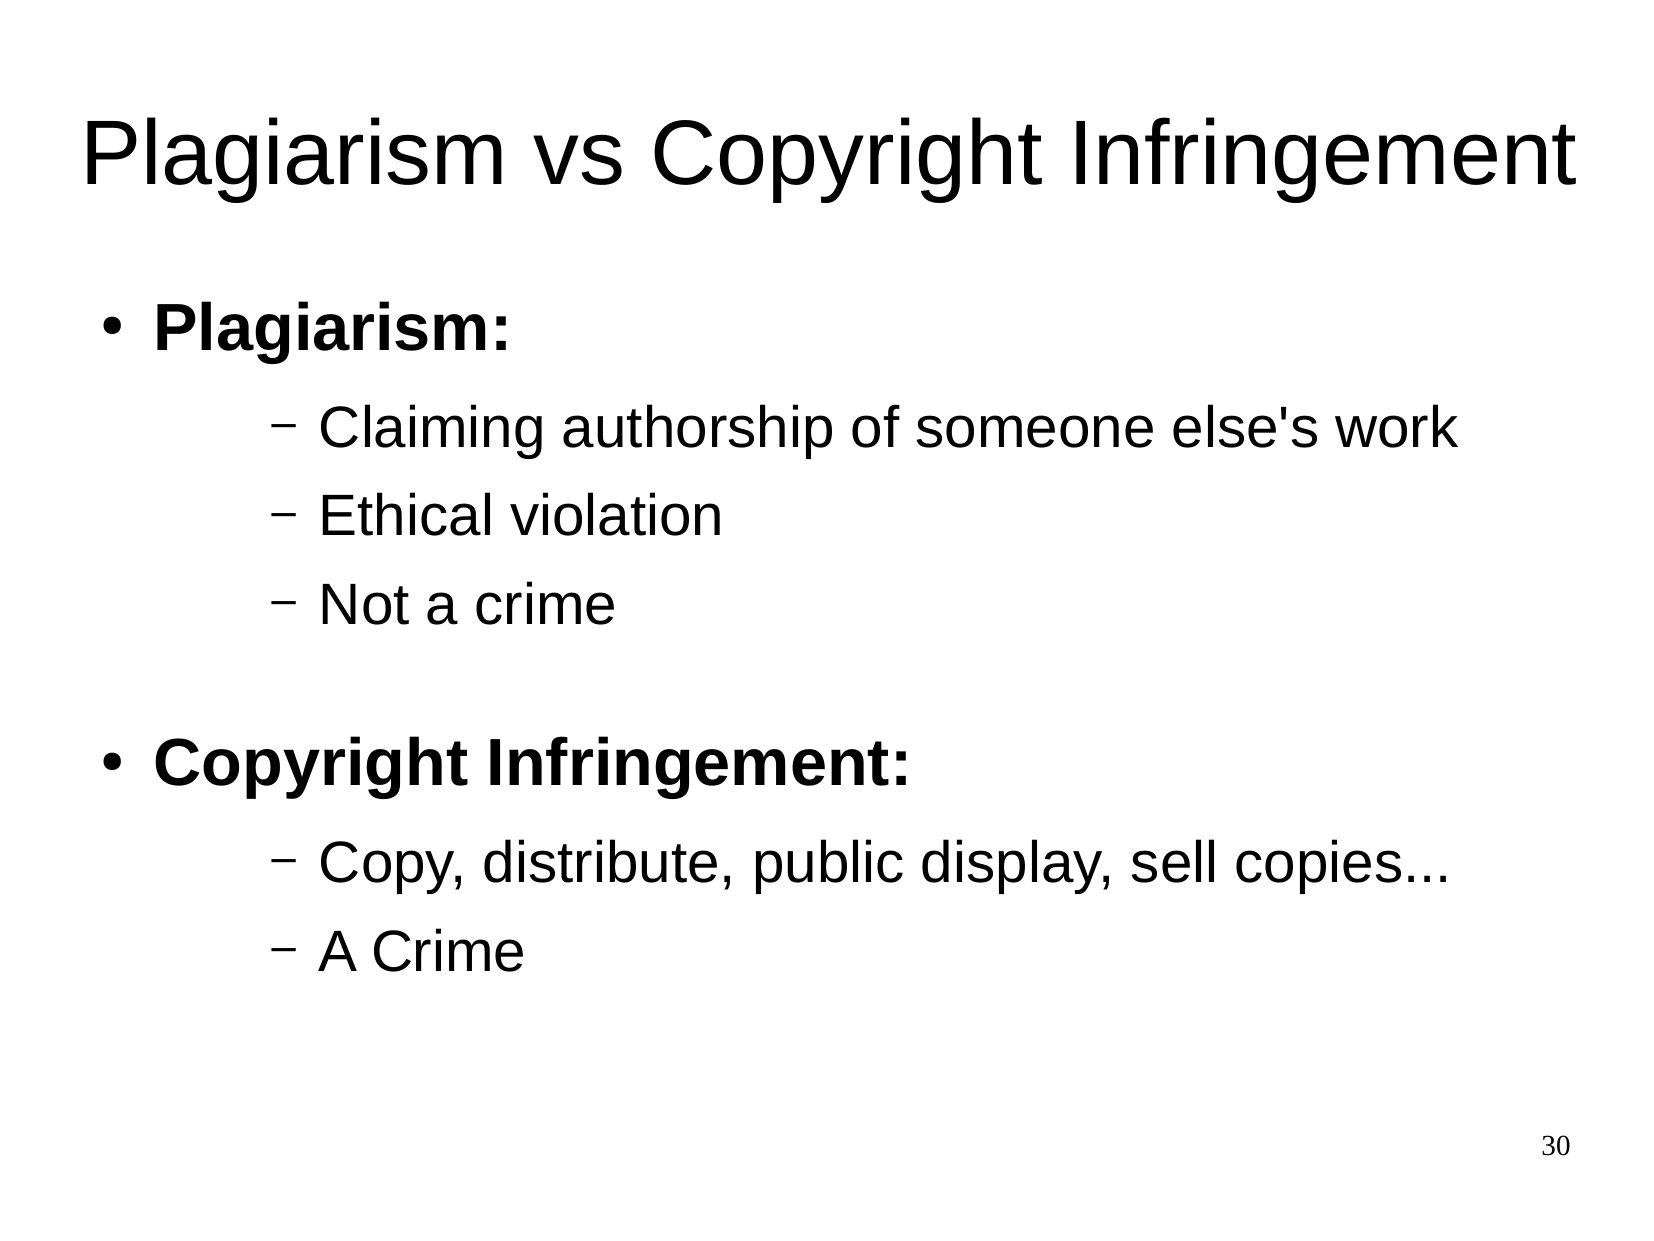

# Plagiarism vs Copyright Infringement
Plagiarism:
Claiming authorship of someone else's work
Ethical violation
Not a crime
Copyright Infringement:
Copy, distribute, public display, sell copies...
A Crime
30